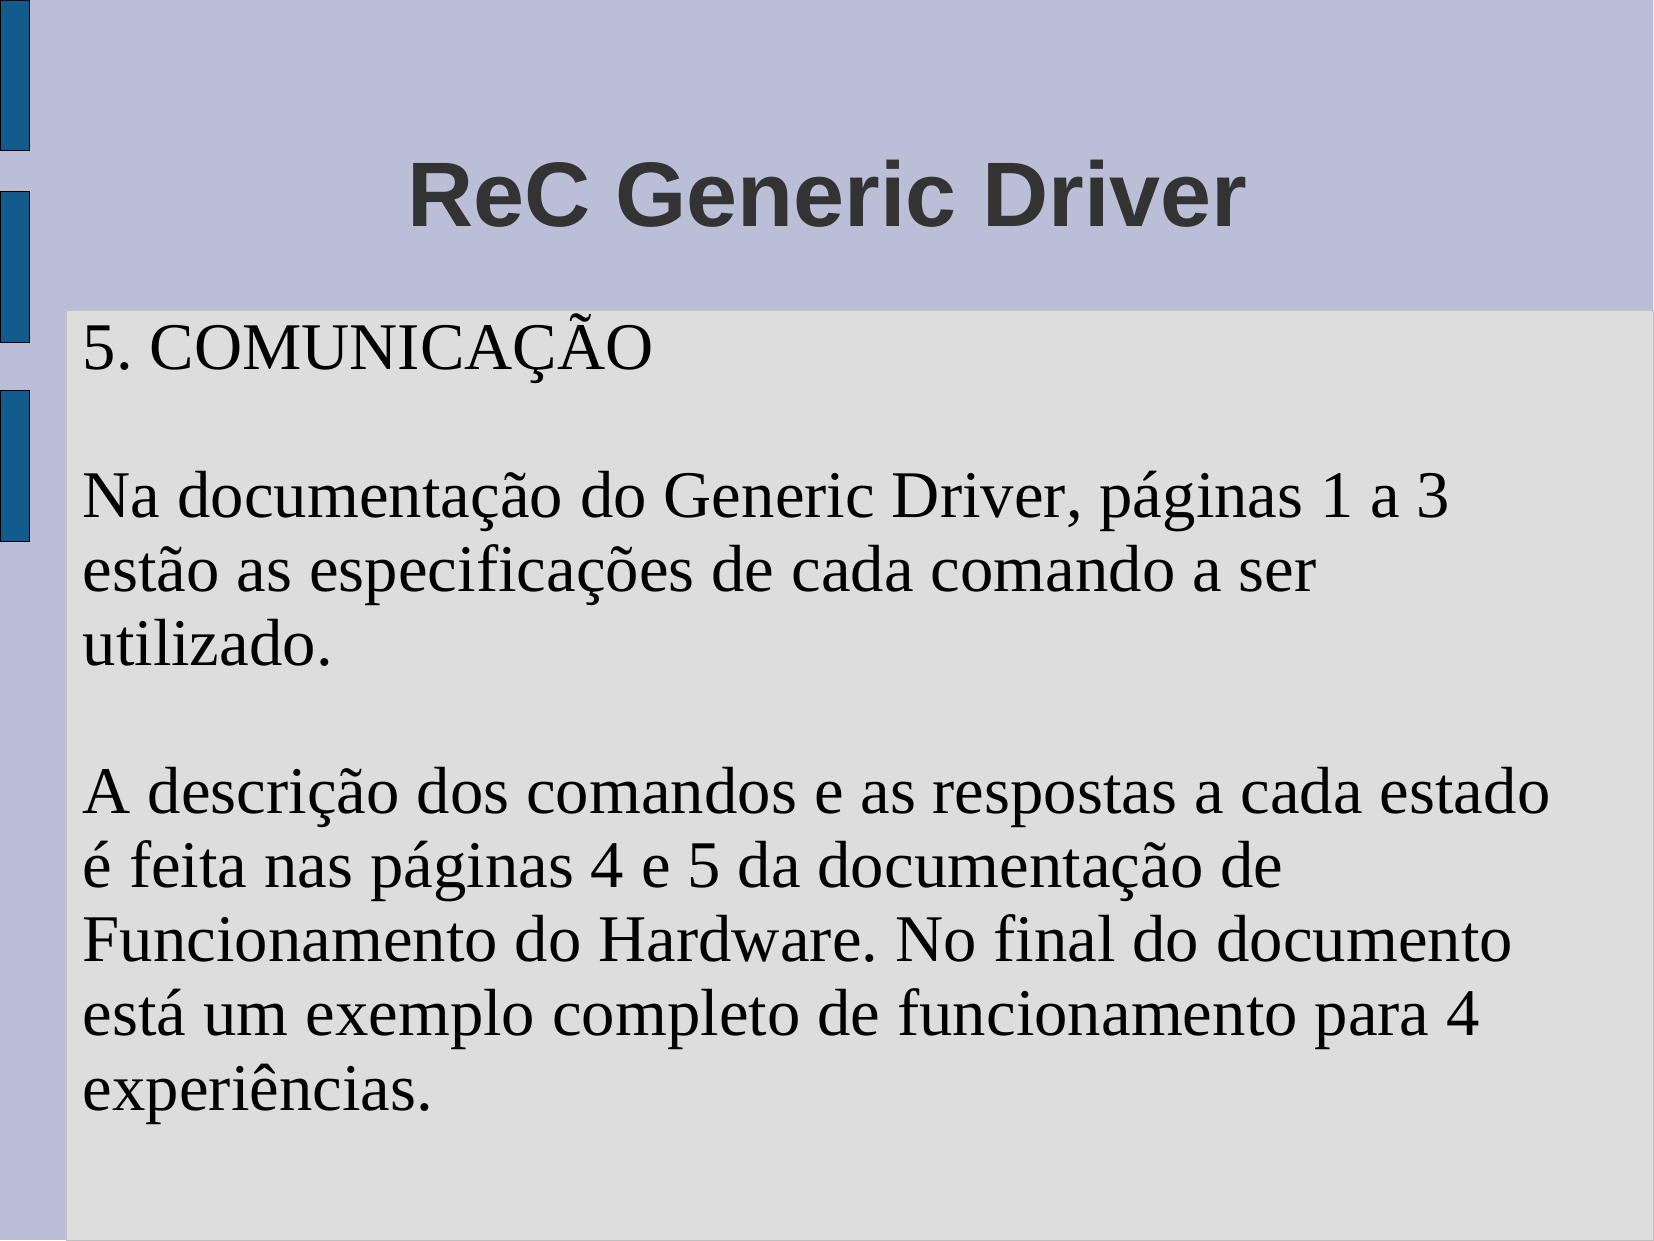

# ReC Generic Driver
5. COMUNICAÇÃO
Na documentação do Generic Driver, páginas 1 a 3 estão as especificações de cada comando a ser utilizado.
A descrição dos comandos e as respostas a cada estado é feita nas páginas 4 e 5 da documentação de Funcionamento do Hardware. No final do documento está um exemplo completo de funcionamento para 4 experiências.